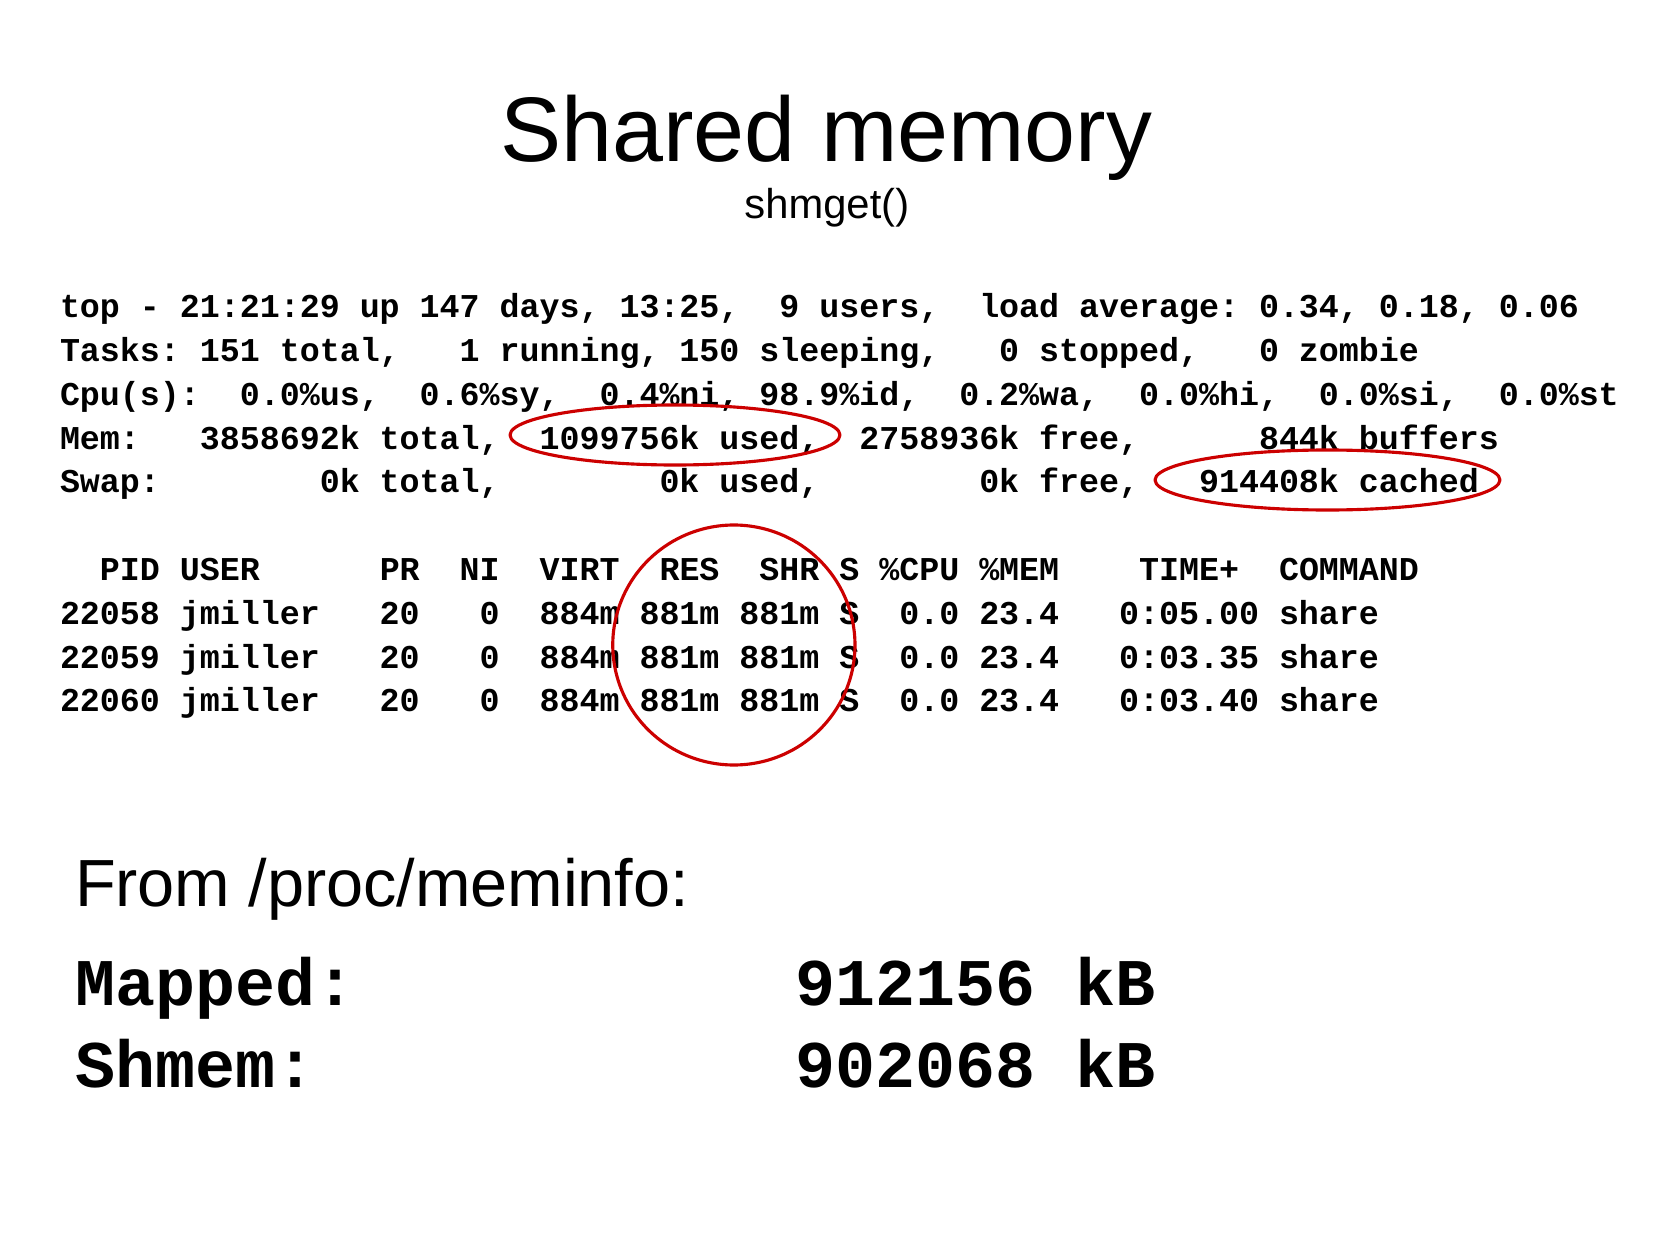

# Shared memory shmget()
top - 21:21:29 up 147 days, 13:25, 9 users, load average: 0.34, 0.18, 0.06
Tasks: 151 total, 1 running, 150 sleeping, 0 stopped, 0 zombie
Cpu(s): 0.0%us, 0.6%sy, 0.4%ni, 98.9%id, 0.2%wa, 0.0%hi, 0.0%si, 0.0%st
Mem: 3858692k total, 1099756k used, 2758936k free, 844k buffers
Swap: 0k total, 0k used, 0k free, 914408k cached
 PID USER PR NI VIRT RES SHR S %CPU %MEM TIME+ COMMAND
22058 jmiller 20 0 884m 881m 881m S 0.0 23.4 0:05.00 share
22059 jmiller 20 0 884m 881m 881m S 0.0 23.4 0:03.35 share
22060 jmiller 20 0 884m 881m 881m S 0.0 23.4 0:03.40 share
From /proc/meminfo:
Mapped: 912156 kB
Shmem: 902068 kB